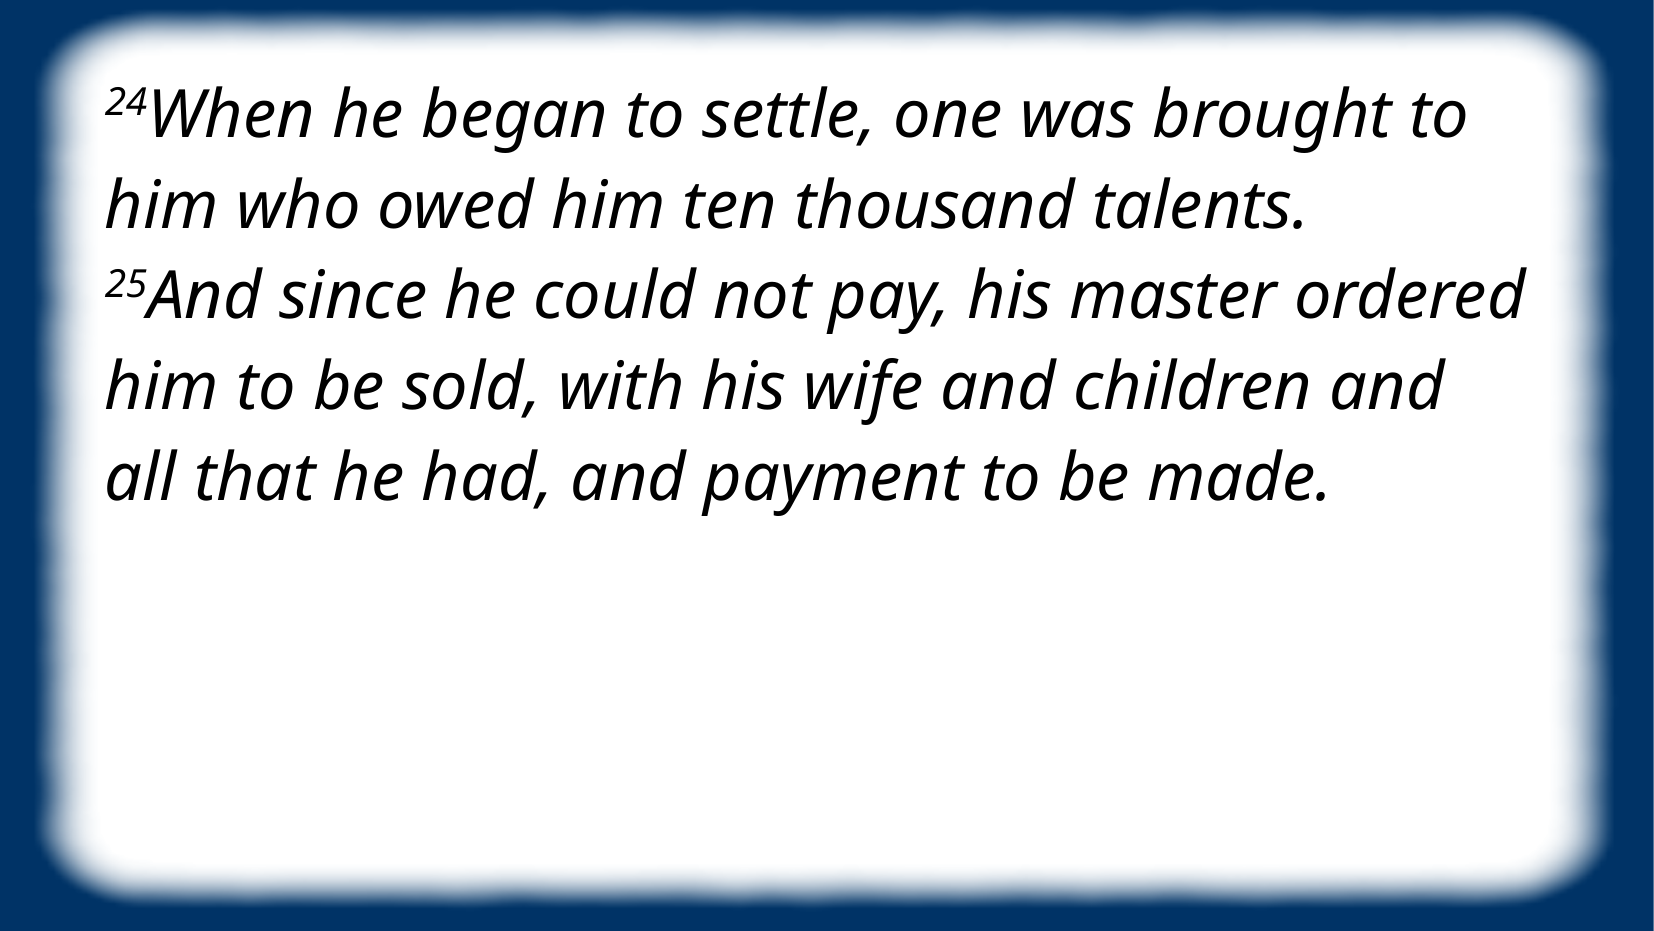

24When he began to settle, one was brought to him who owed him ten thousand talents.
25And since he could not pay, his master ordered him to be sold, with his wife and children and all that he had, and payment to be made.